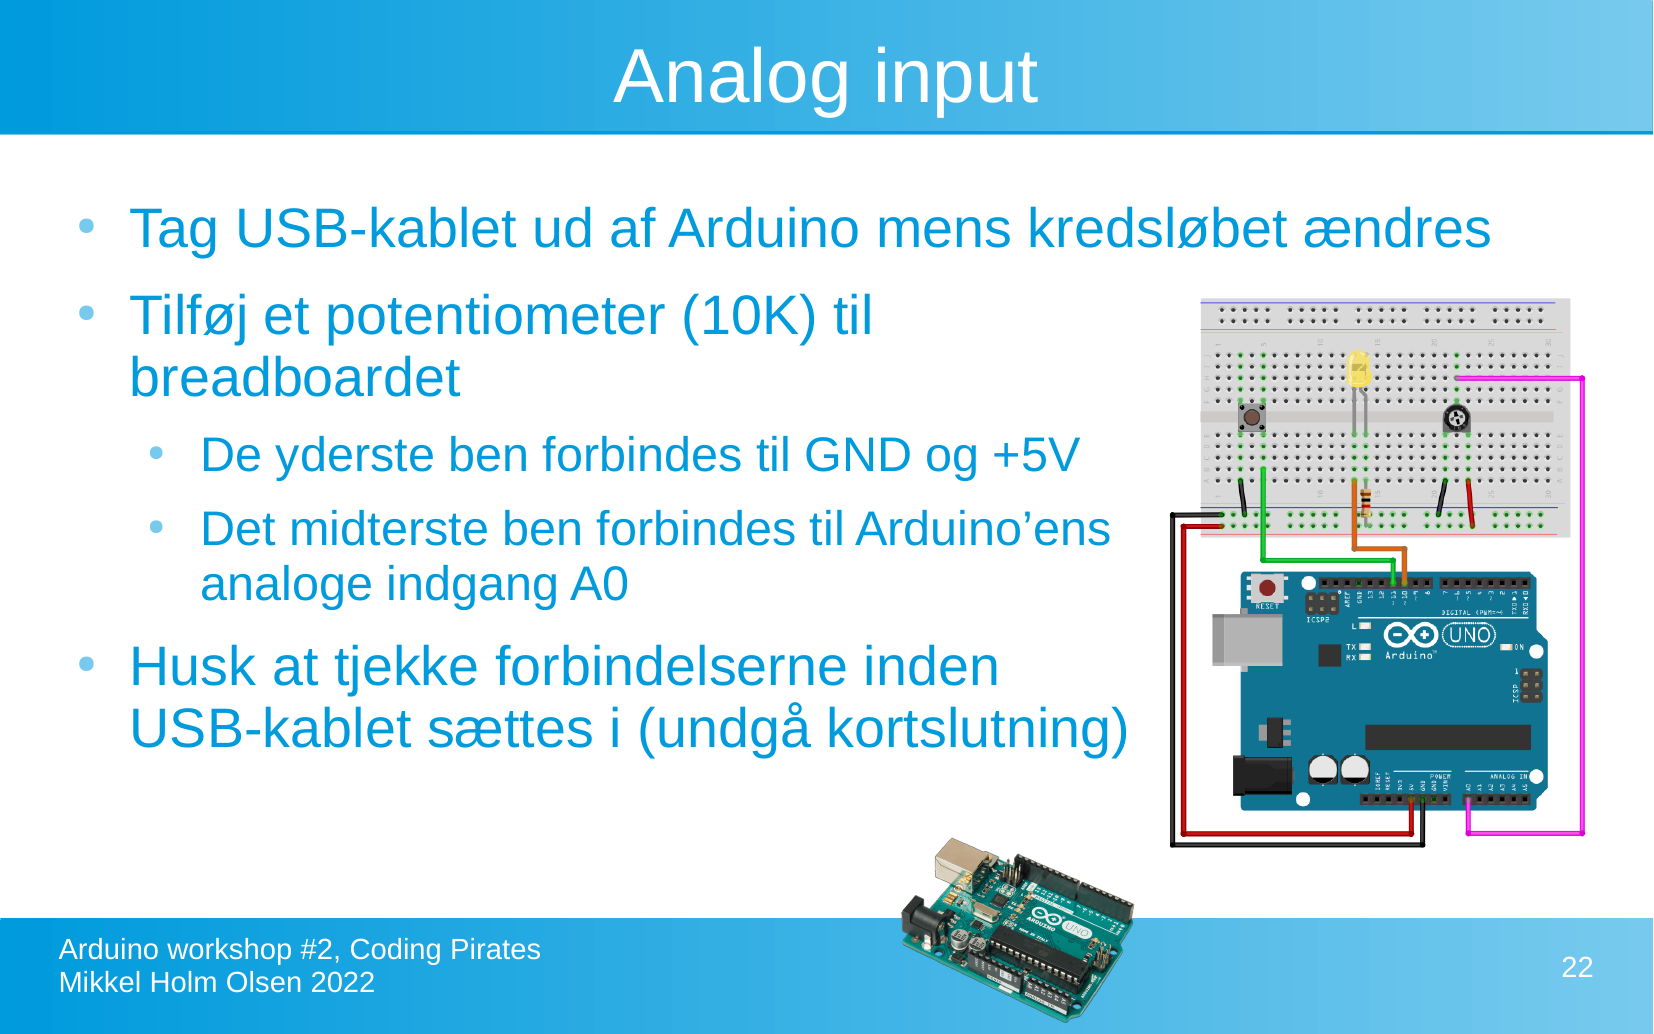

# Analog input
Tag USB-kablet ud af Arduino mens kredsløbet ændres
Tilføj et potentiometer (10K) til
breadboardet
De yderste ben forbindes til GND og +5V
Det midterste ben forbindes til Arduino’ens
analoge indgang A0
Husk at tjekke forbindelserne inden
USB-kablet sættes i (undgå kortslutning)
22